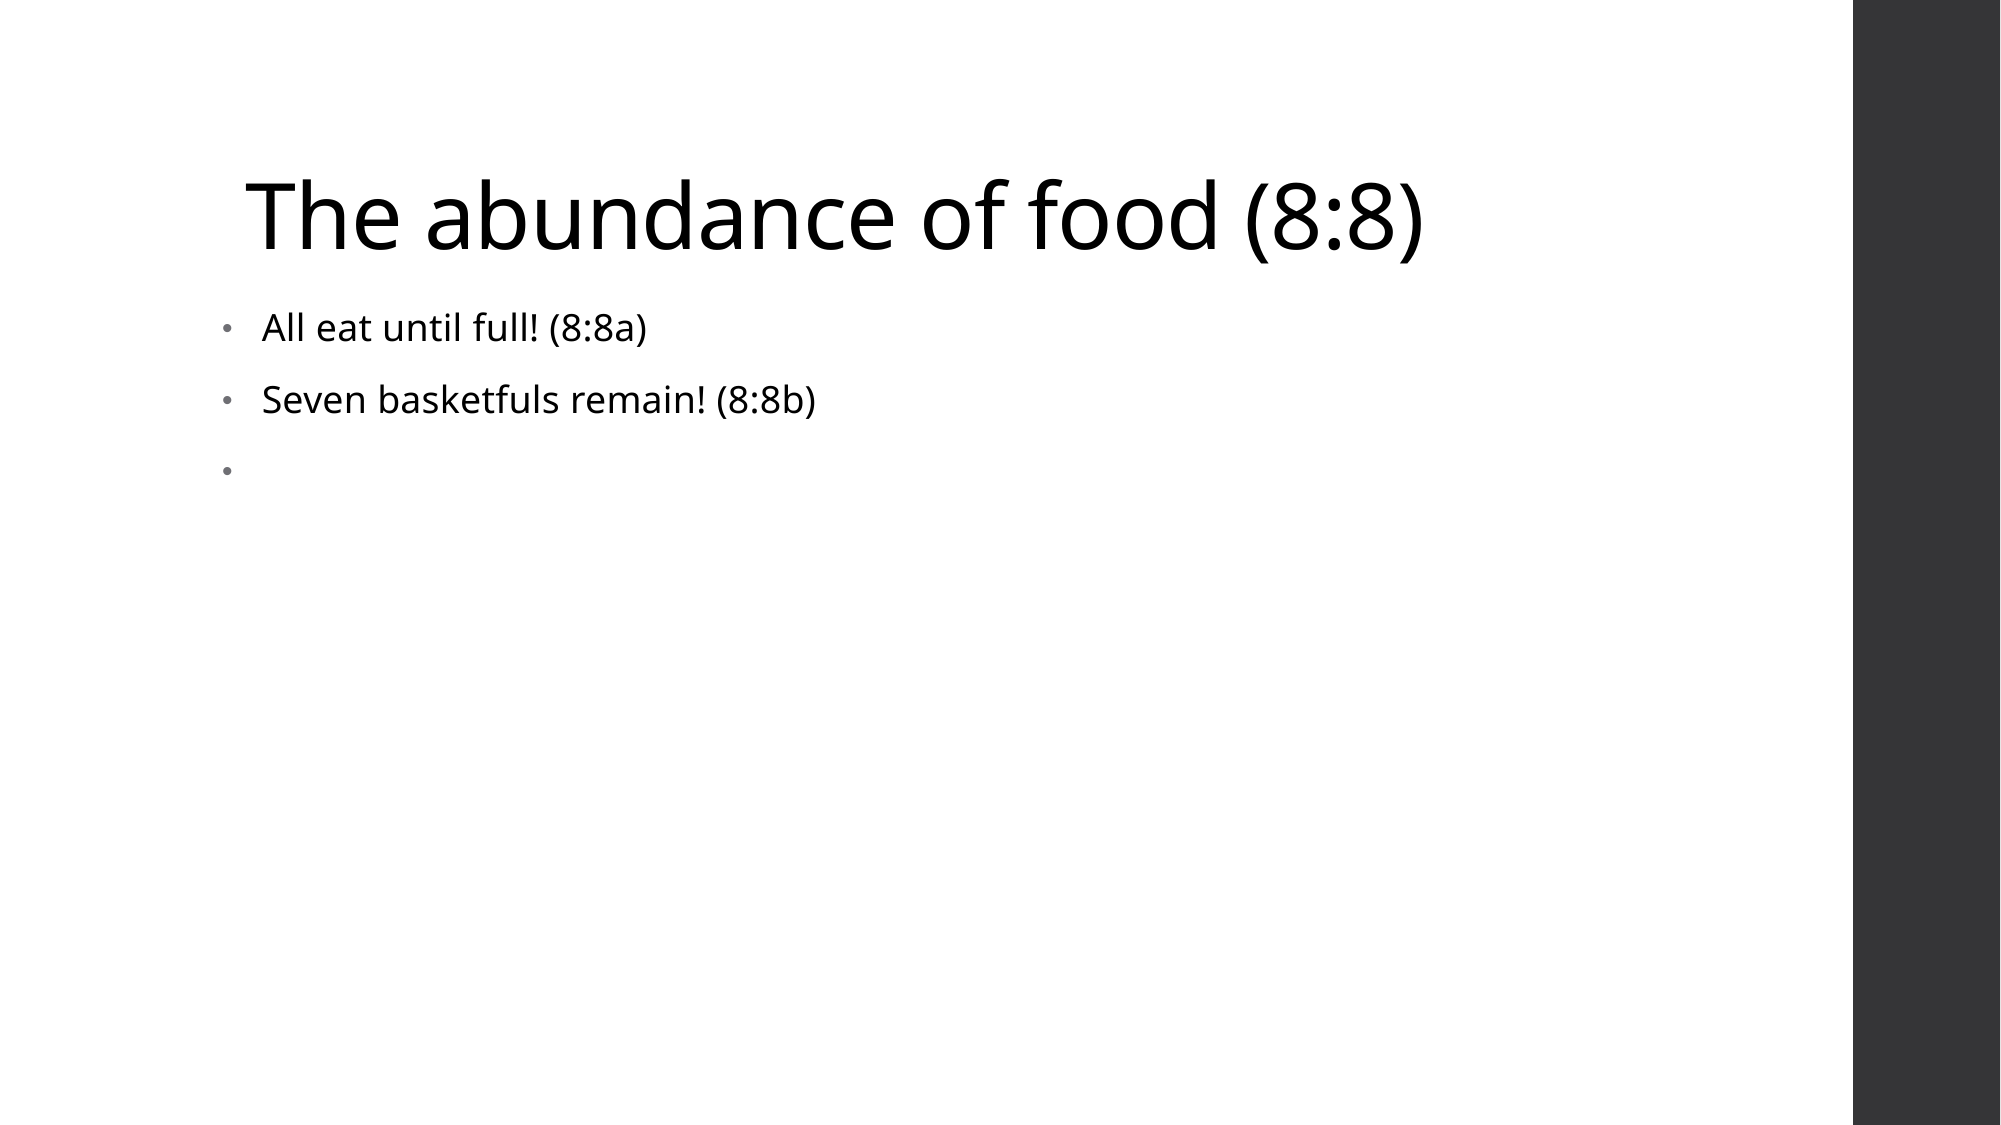

# The abundance of food (8:8)
 All eat until full! (8:8a)
 Seven basketfuls remain! (8:8b)